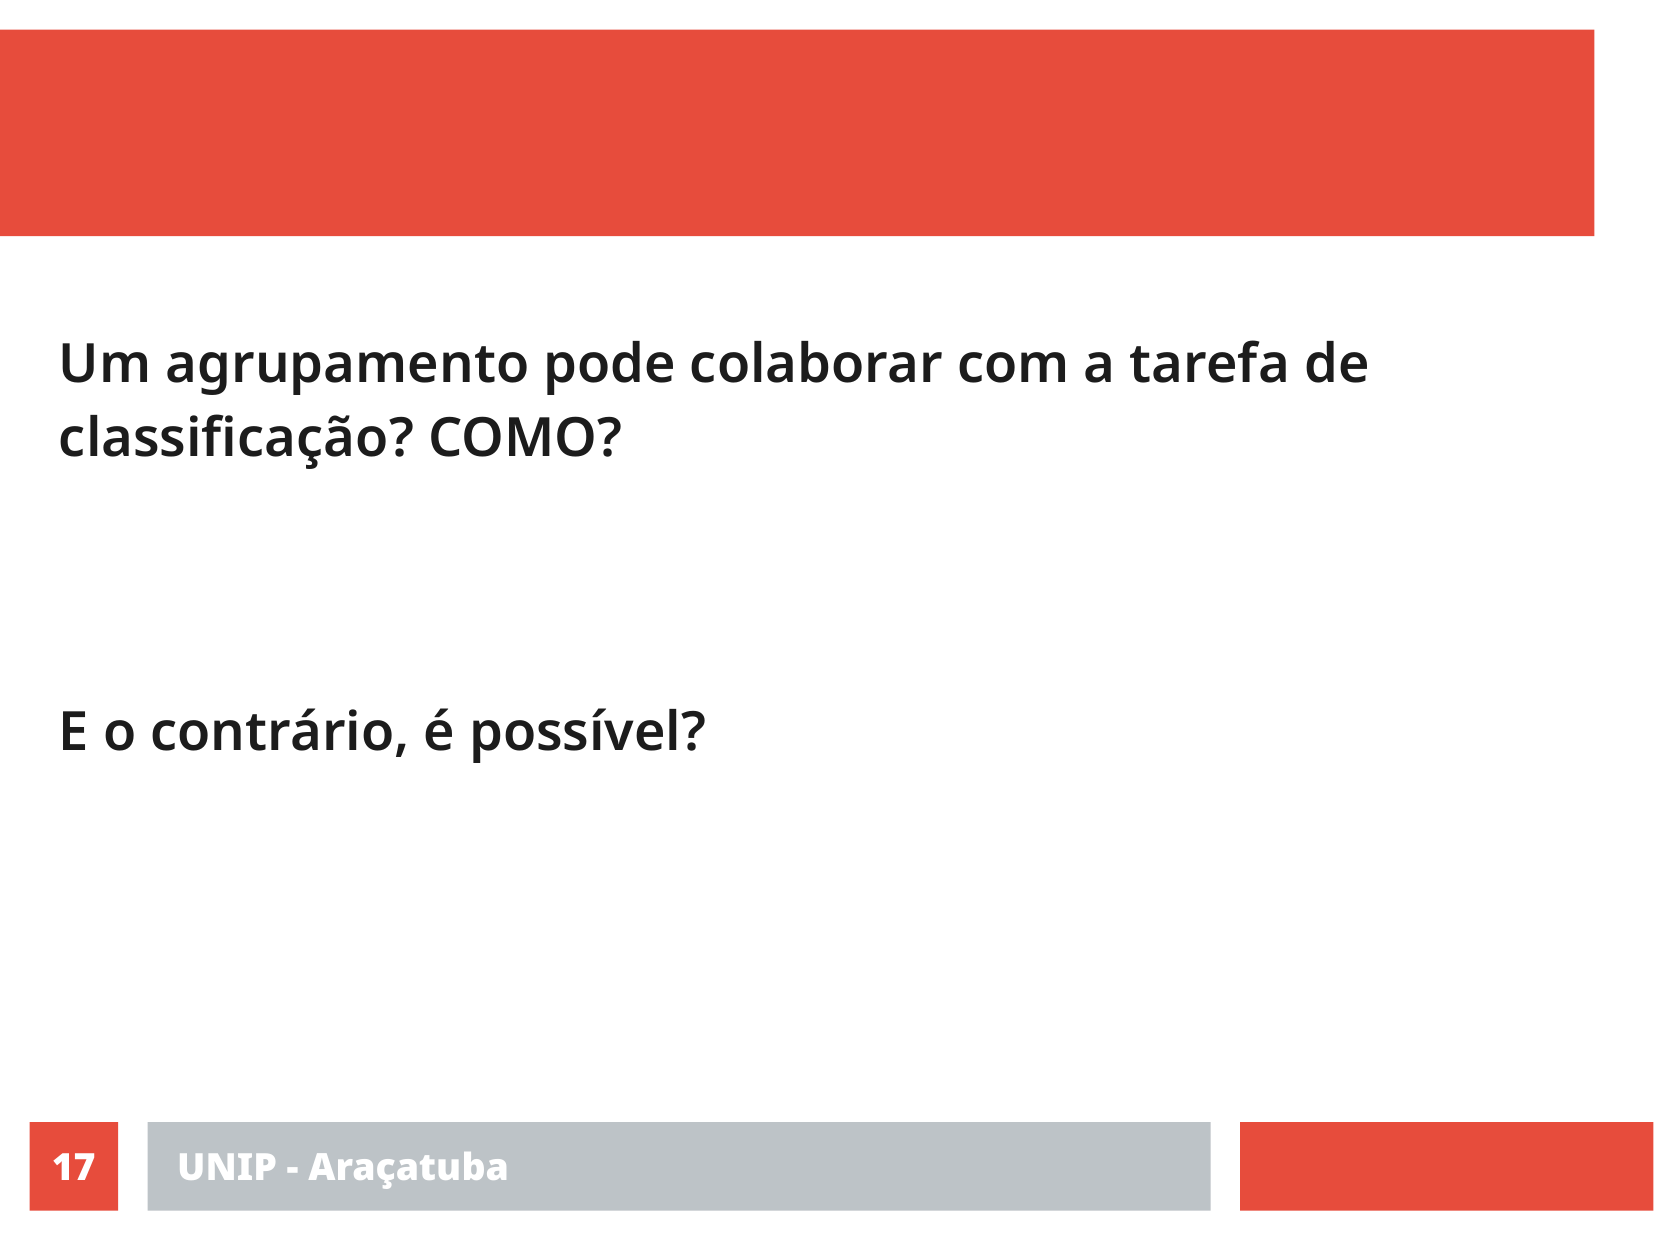

#
Um agrupamento pode colaborar com a tarefa de classificação? COMO?
E o contrário, é possível?
17
UNIP - Araçatuba